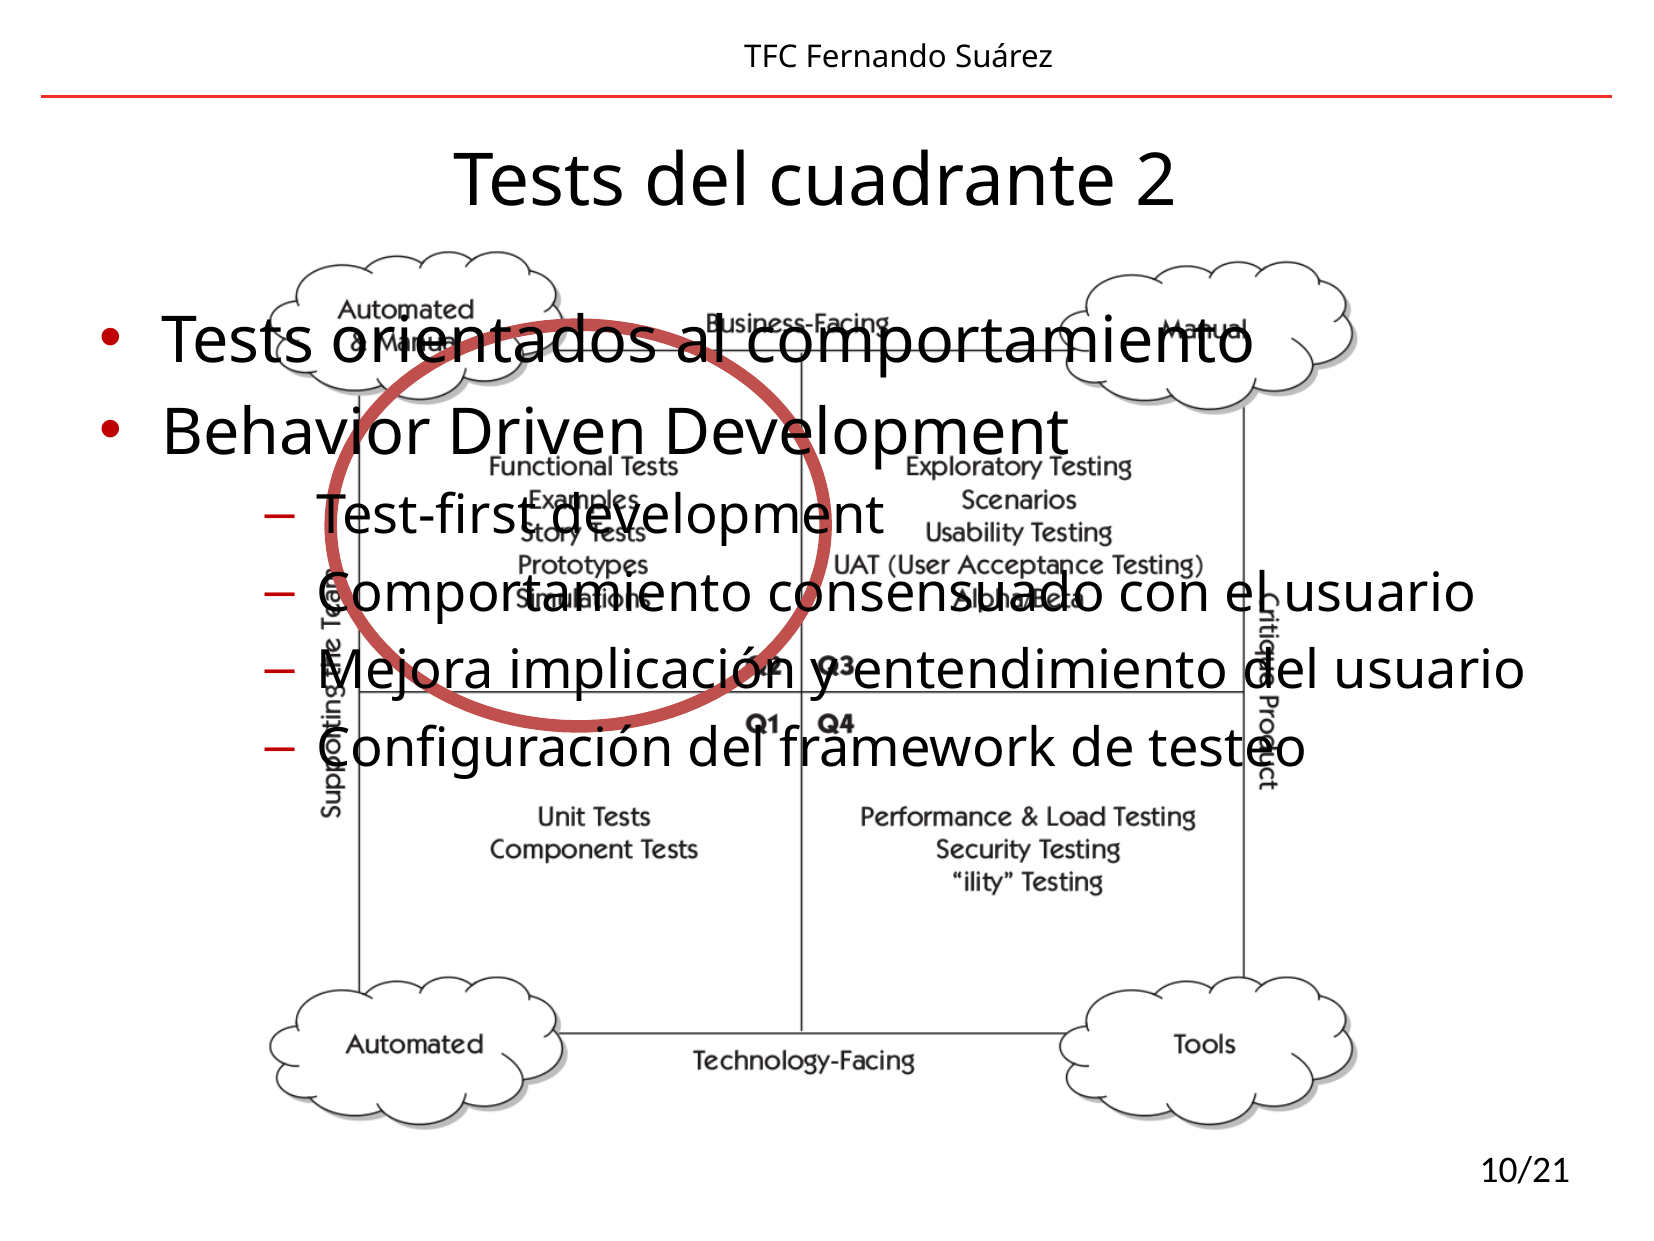

Tests del cuadrante 2
# Tests orientados al comportamiento
Behavior Driven Development
Test-first development
Comportamiento consensuado con el usuario
Mejora implicación y entendimiento del usuario
Configuración del framework de testeo